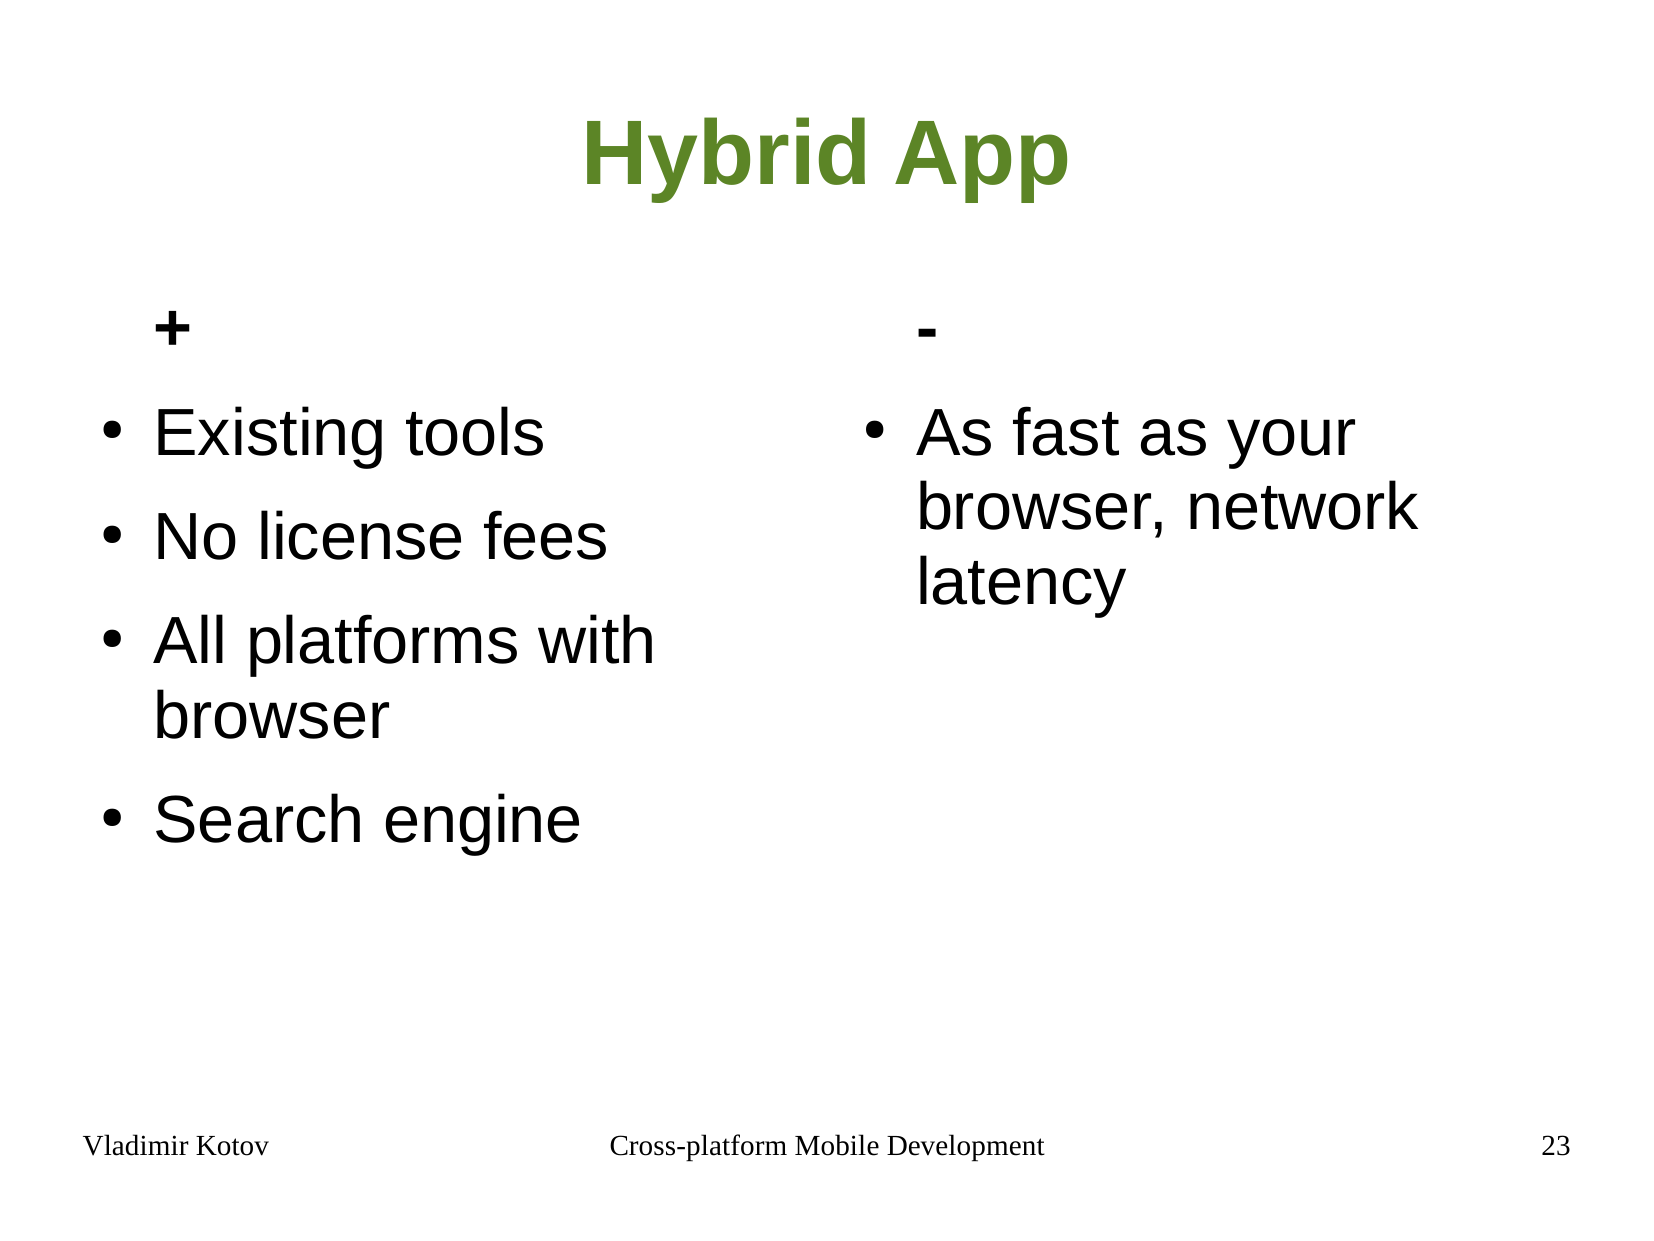

# Hybrid App
+
Existing tools
No license fees
All platforms with browser
Search engine
-
As fast as your browser, network latency
Vladimir Kotov
Cross-platform Mobile Development
23